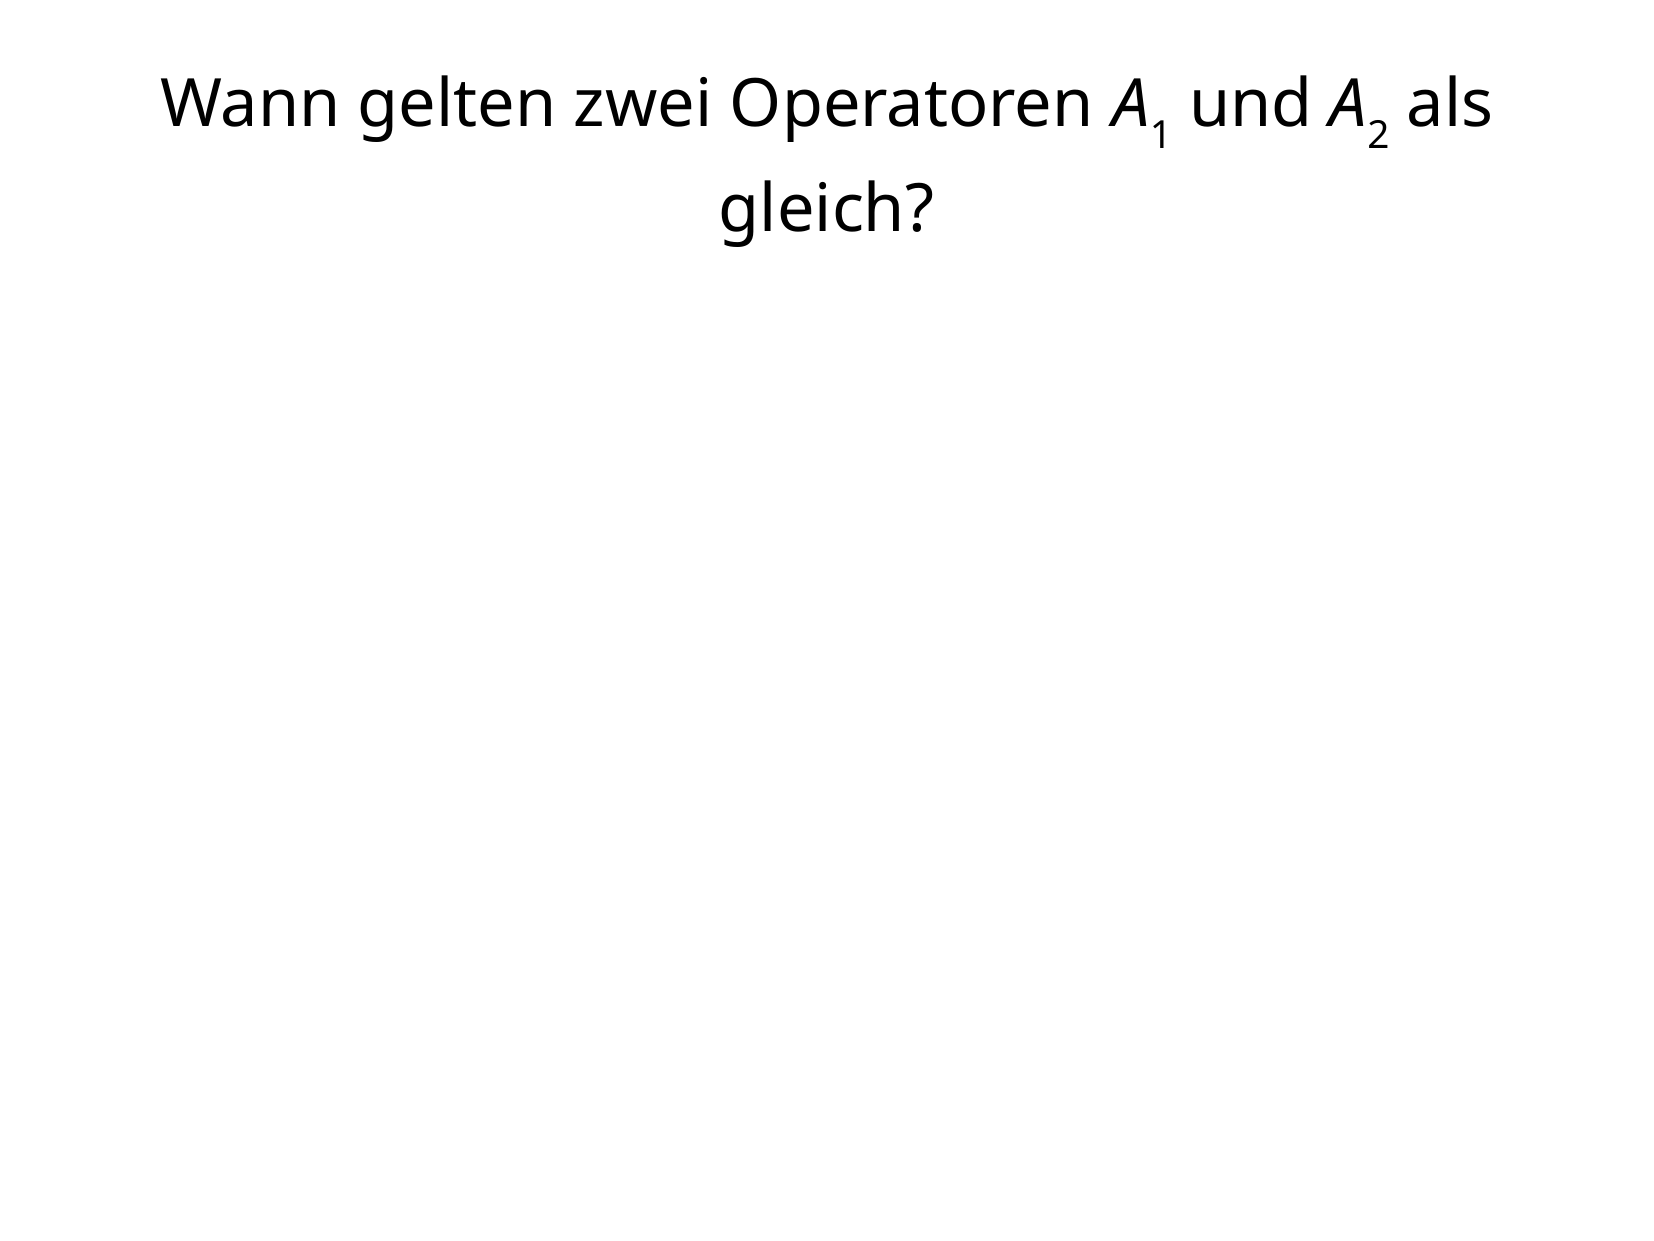

# Wann gelten zwei Operatoren A1 und A2 als gleich?